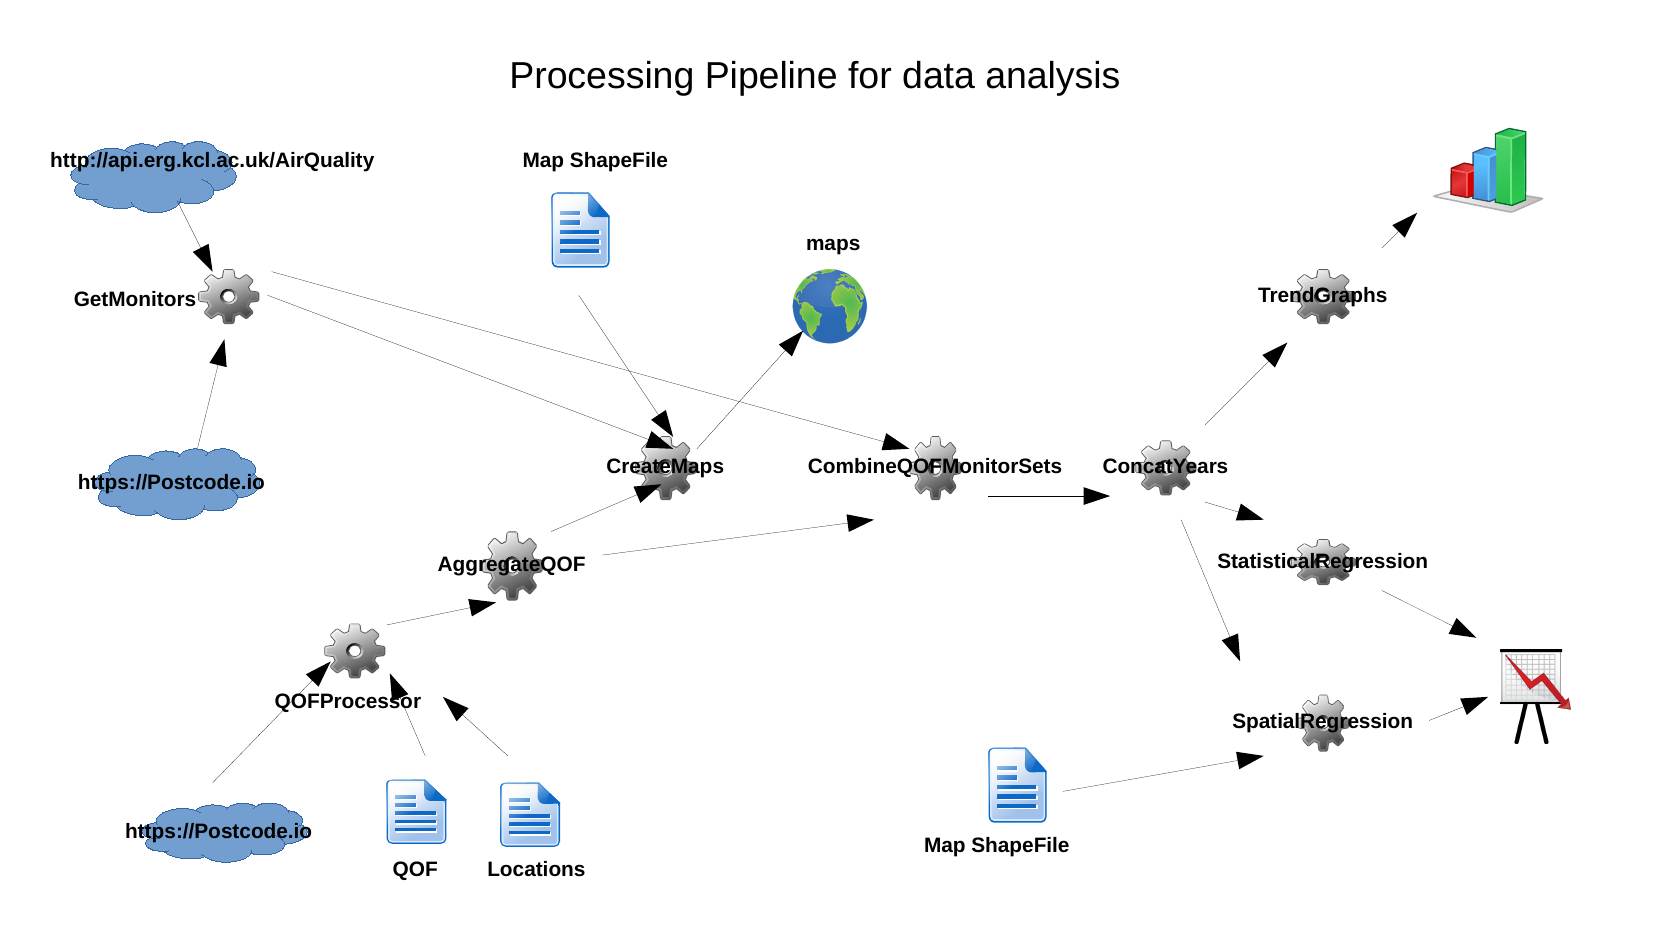

Processing Pipeline for data analysis
http://api.erg.kcl.ac.uk/AirQuality
Map ShapeFile
maps
TrendGraphs
GetMonitors
CreateMaps
CombineQOFMonitorSets
ConcatYears
https://Postcode.io
AggregateQOF
StatisticalRegression
QOFProcessor
SpatialRegression
https://Postcode.io
Map ShapeFile
QOF
Locations